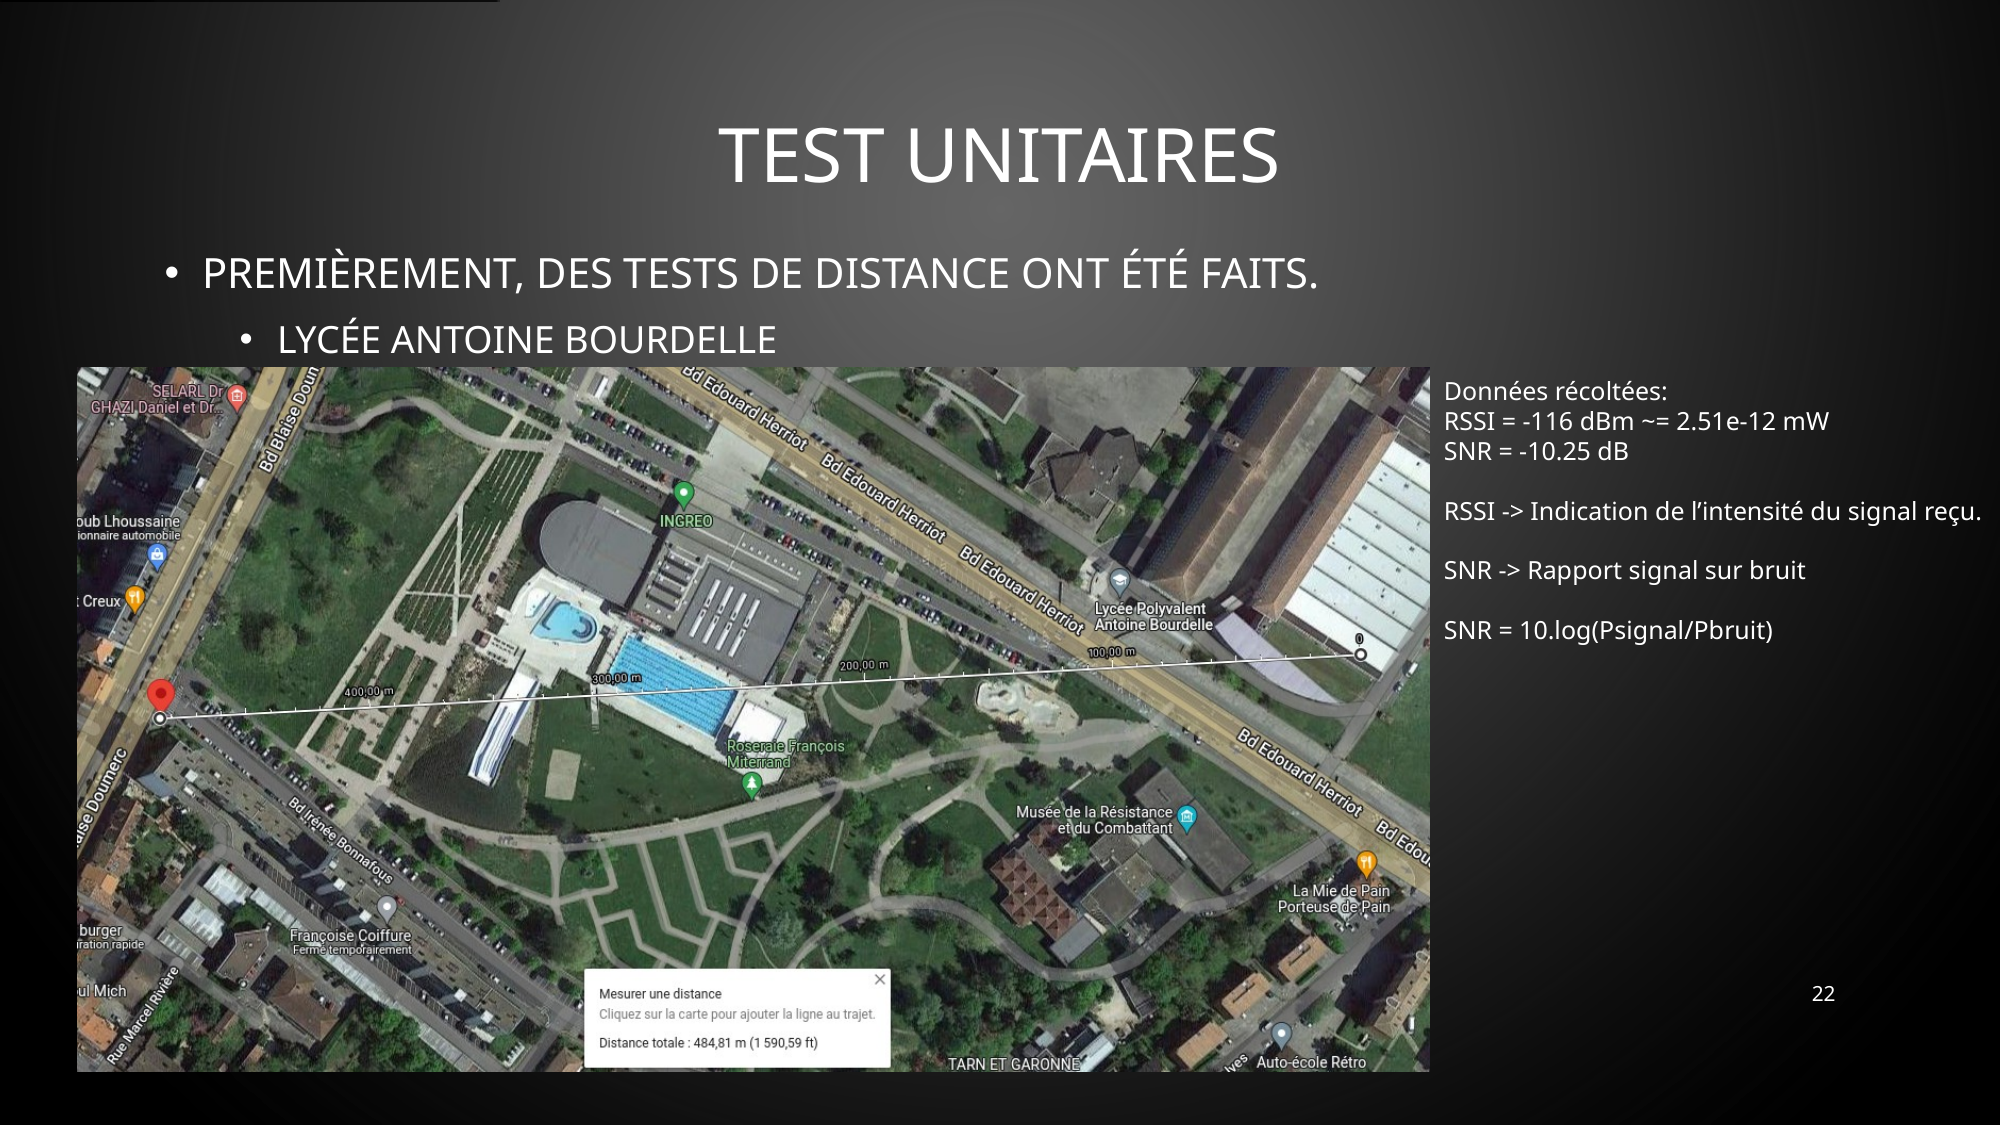

# Test unitaires
Premièrement, des tests de distance ont été faits.
Lycée antoine bourdelle
Données récoltées:
RSSI = -116 dBm ~= 2.51e-12 mW
SNR = -10.25 dB
RSSI -> Indication de l’intensité du signal reçu.
SNR -> Rapport signal sur bruit
SNR = 10.log(Psignal/Pbruit)
22